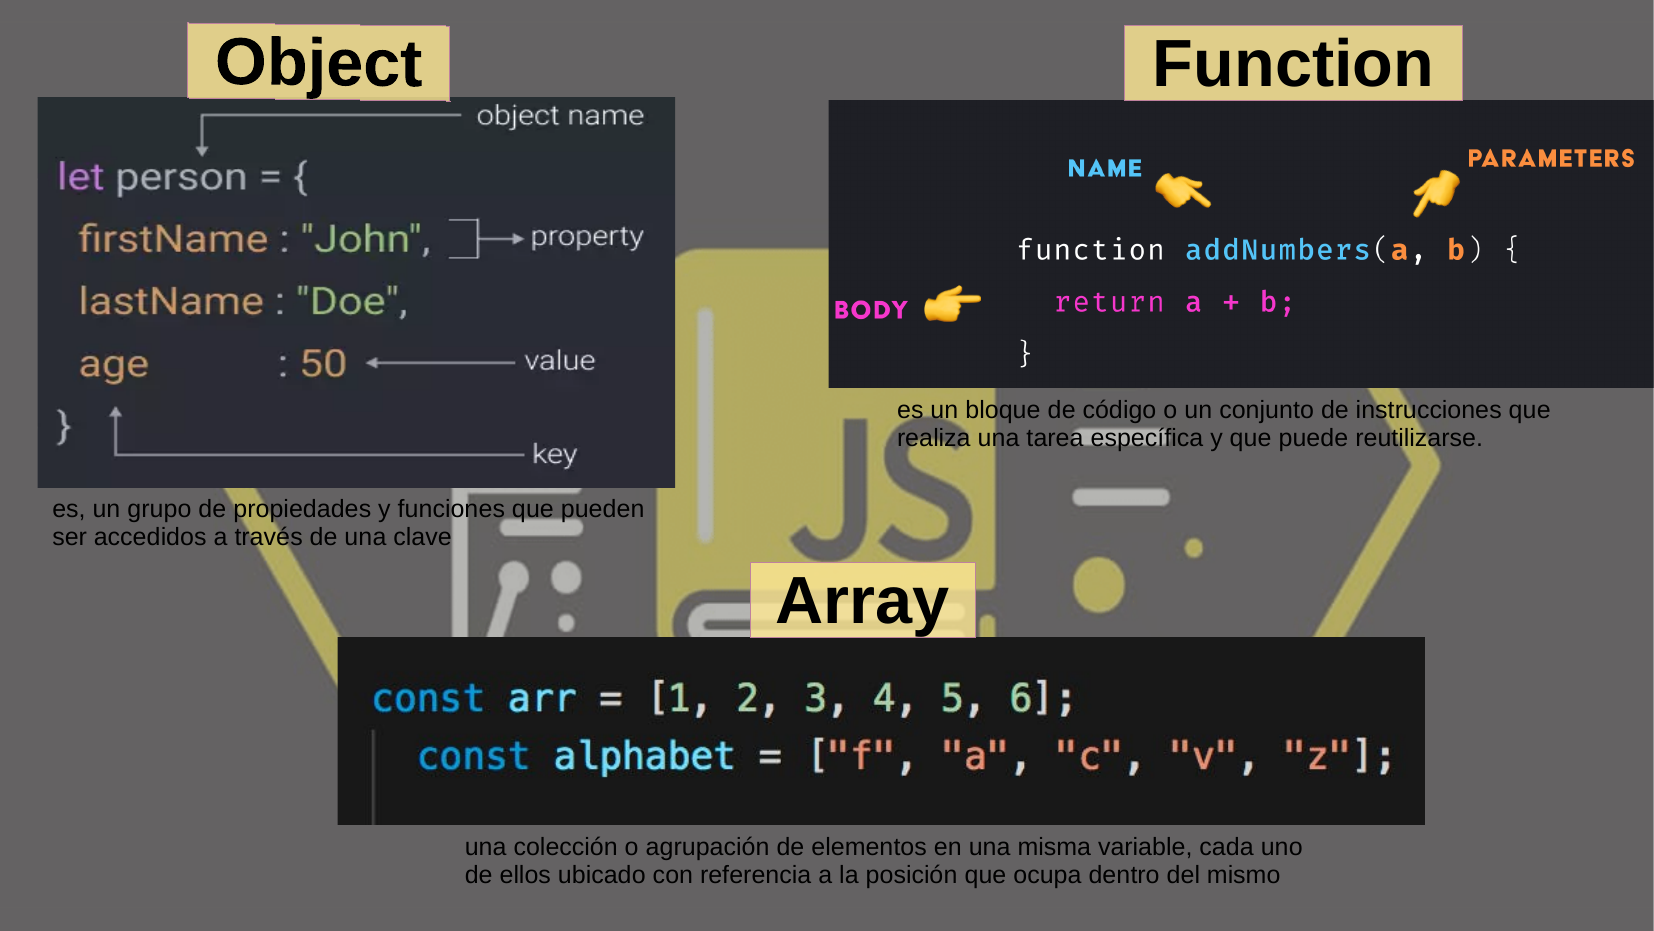

Object
Function
es un bloque de código o un conjunto de instrucciones que realiza una tarea específica y que puede reutilizarse.
es, un grupo de propiedades y funciones que pueden ser accedidos a través de una clave
Array
una colección o agrupación de elementos en una misma variable, cada uno de ellos ubicado con referencia a la posición que ocupa dentro del mismo